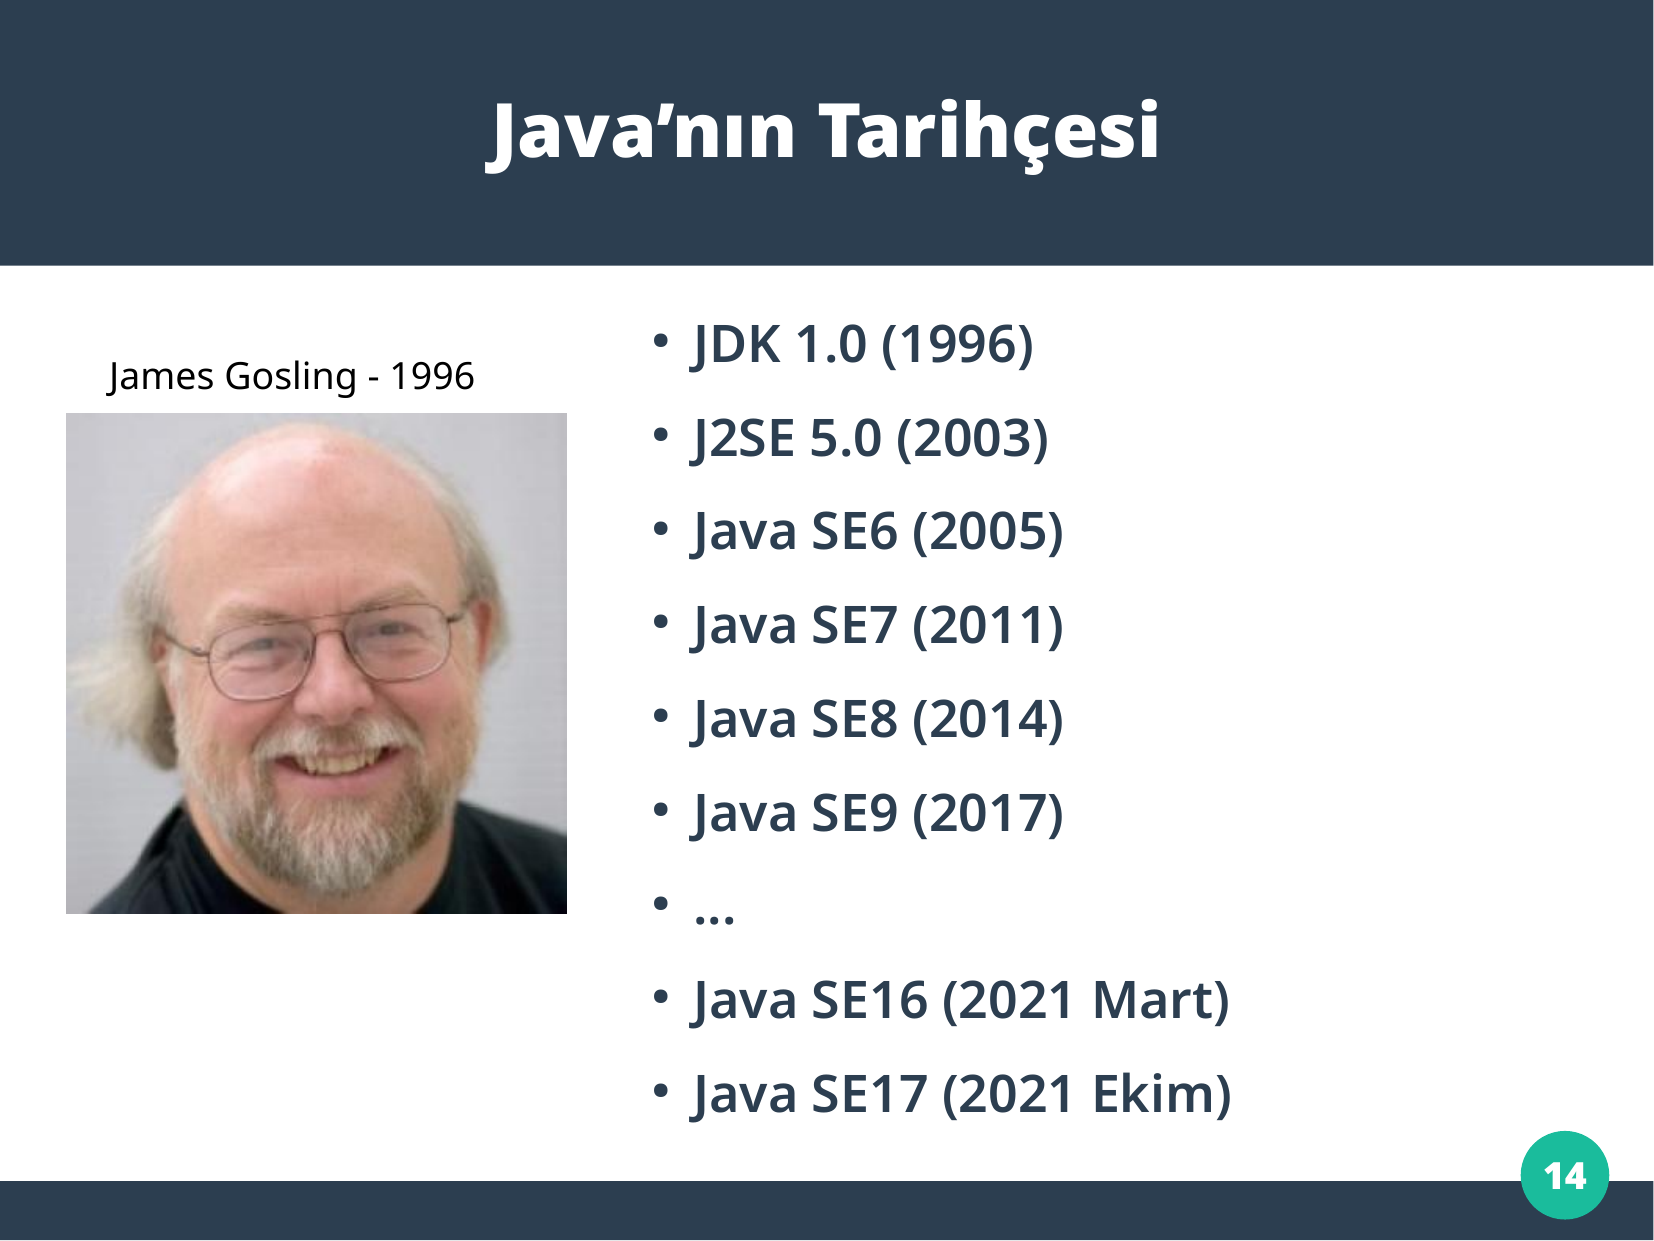

# Java’nın Tarihçesi
JDK 1.0 (1996)
J2SE 5.0 (2003)
Java SE6 (2005)
Java SE7 (2011)
Java SE8 (2014)
Java SE9 (2017)
...
Java SE16 (2021 Mart)
Java SE17 (2021 Ekim)
James Gosling - 1996
14